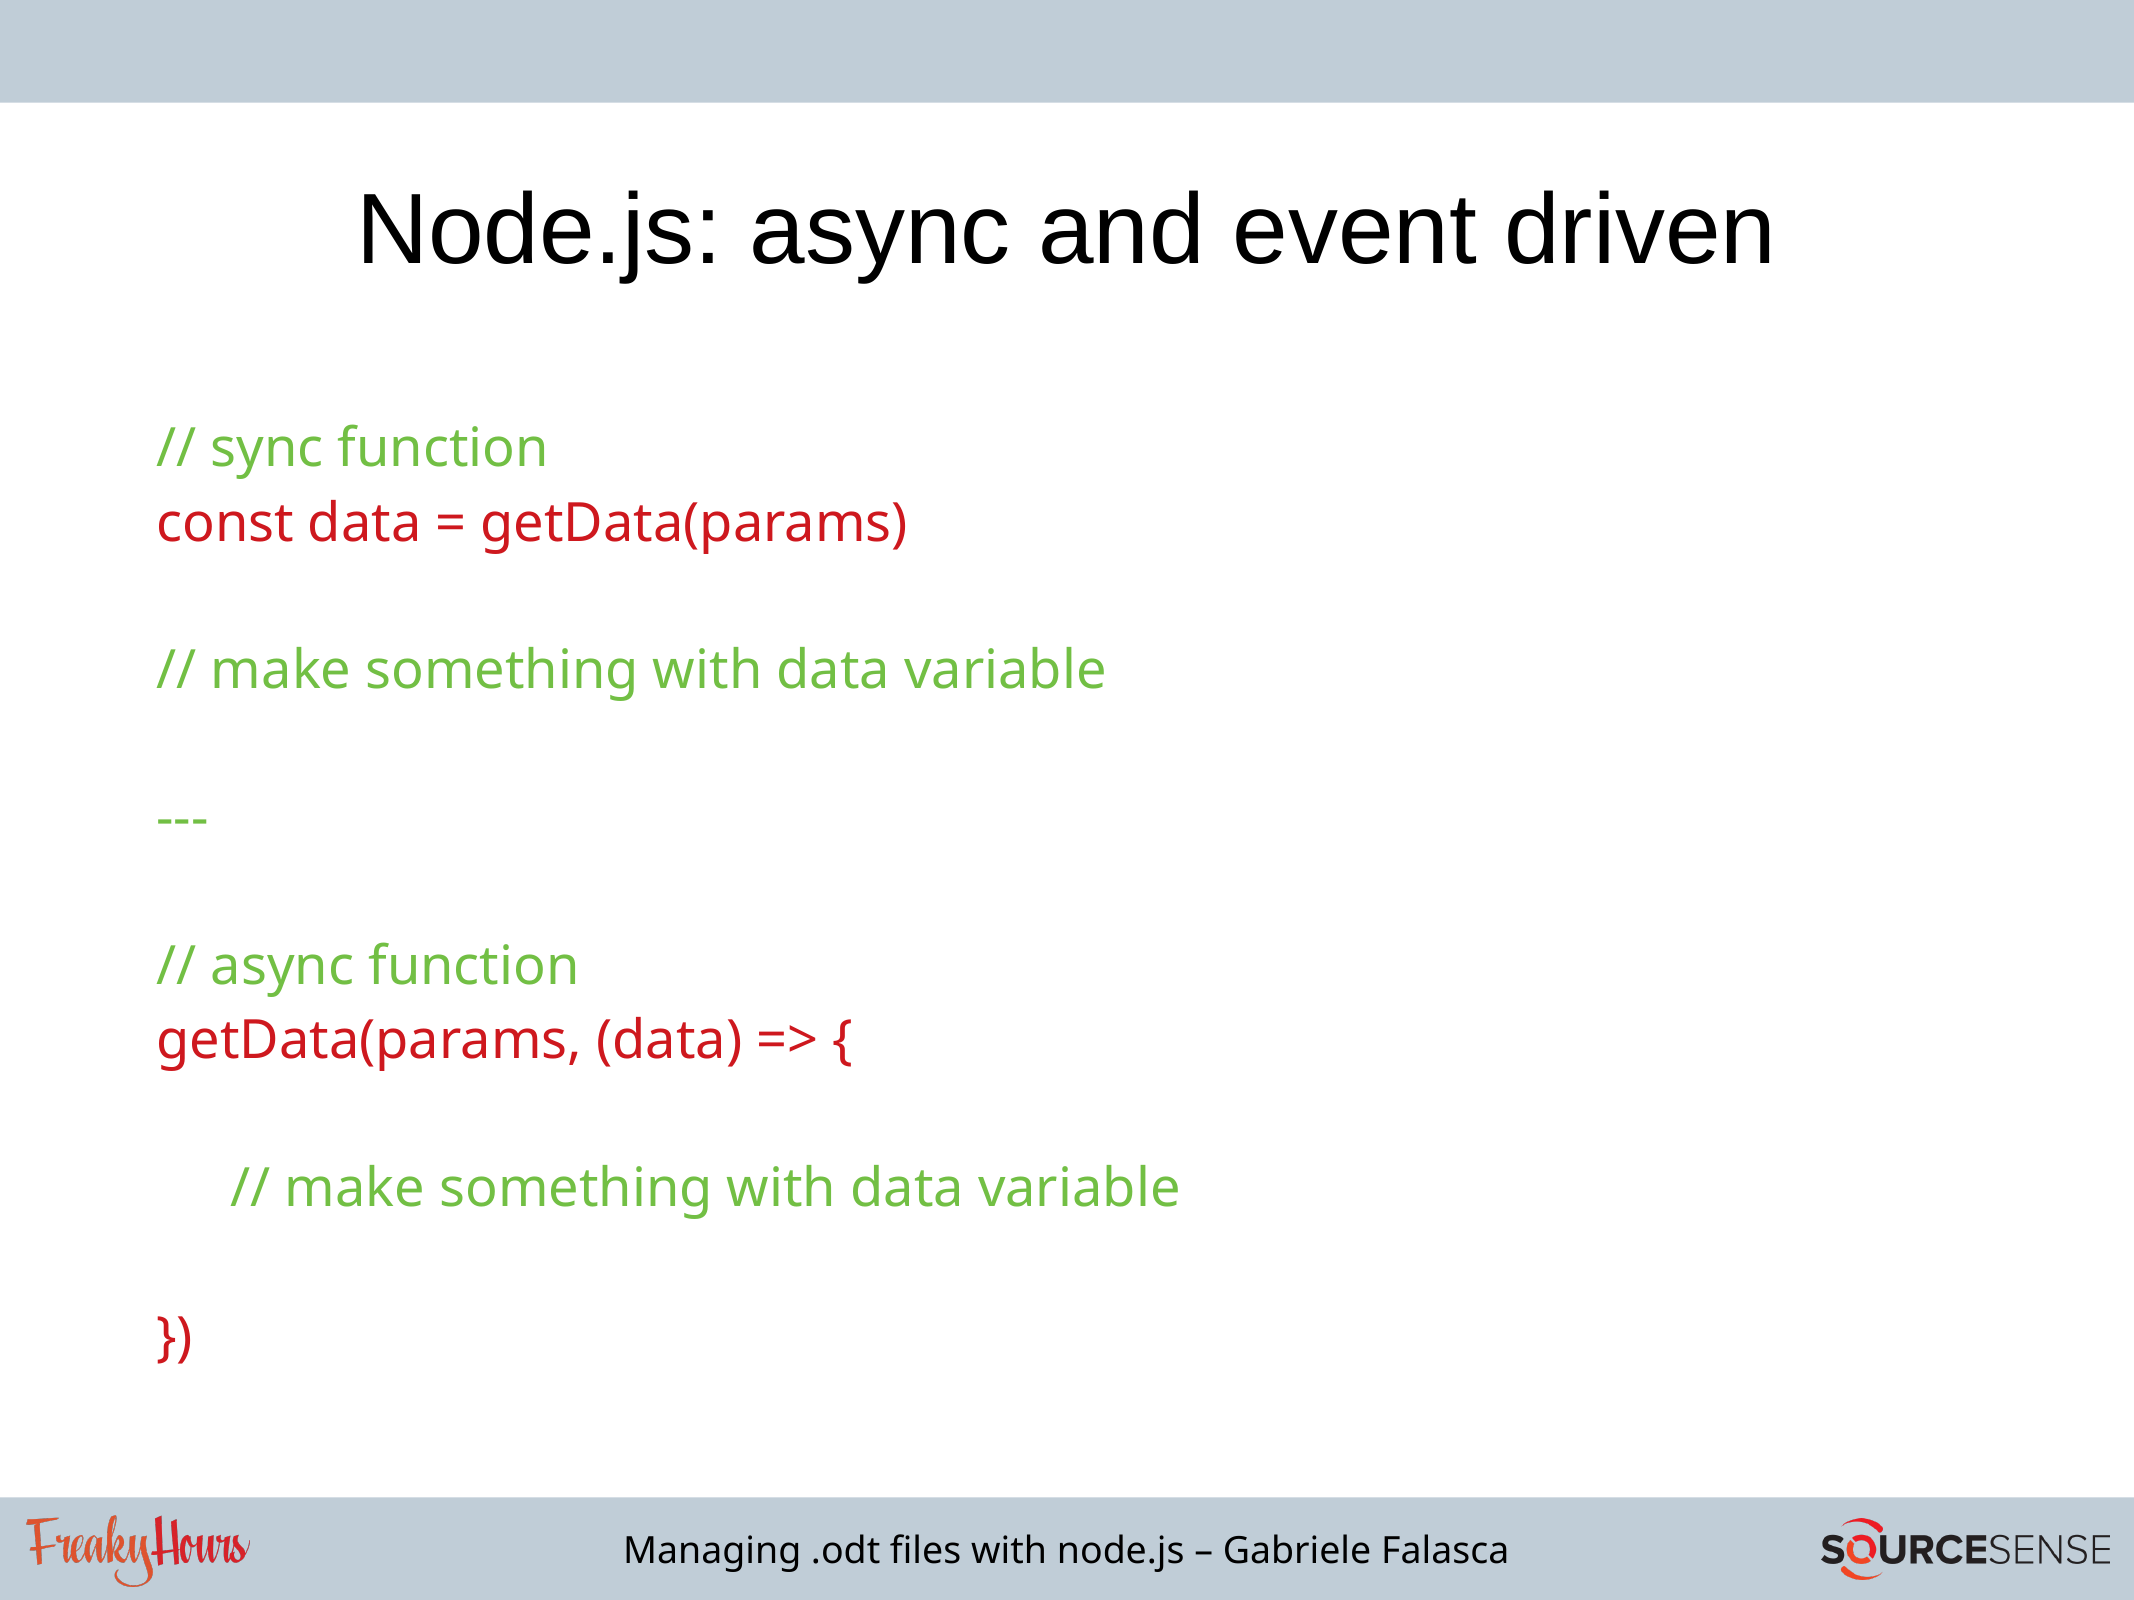

Node.js: async and event driven
// sync function
const data = getData(params)
// make something with data variable
---
// async function
getData(params, (data) => {
	// make something with data variable
})
# Managing .odt files with node.js – Gabriele Falasca